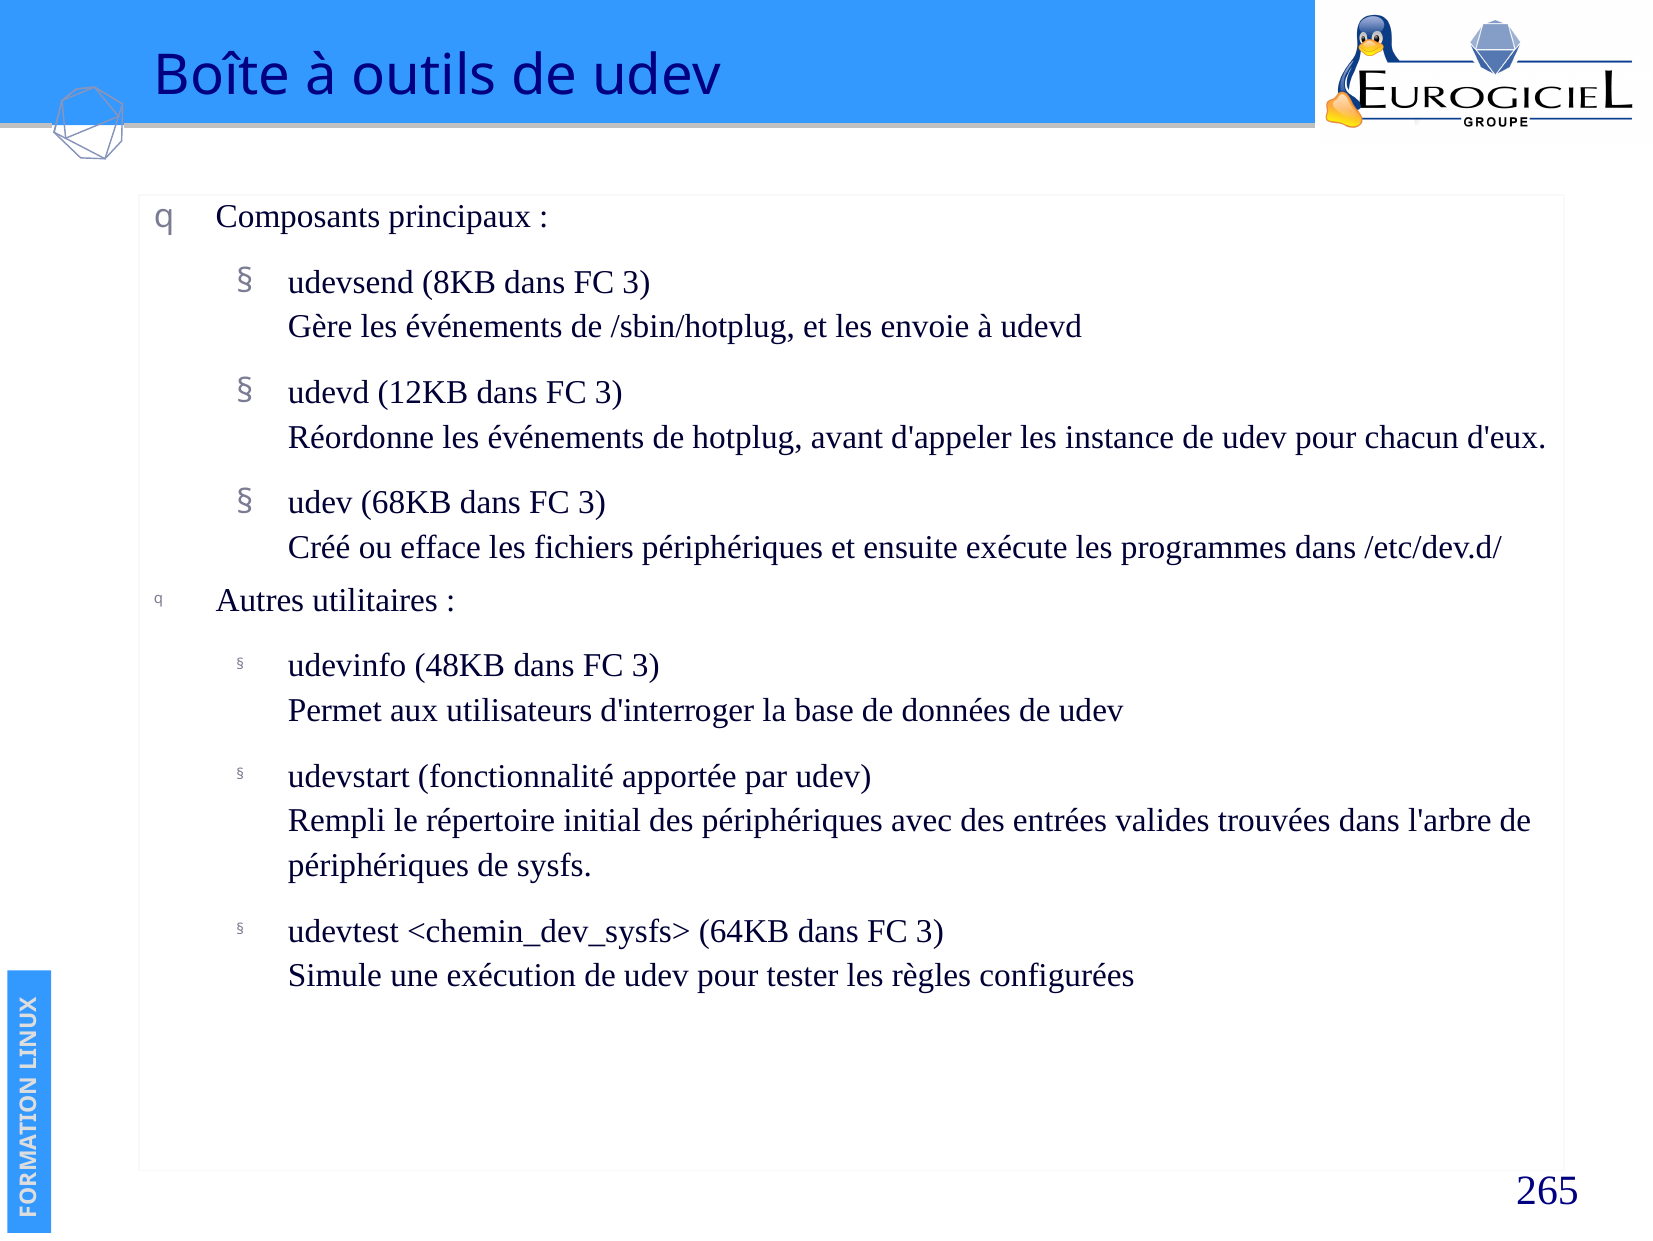

# Boîte à outils de udev
Composants principaux :
udevsend (8KB dans FC 3)
Gère les événements de /sbin/hotplug, et les envoie à udevd
udevd (12KB dans FC 3)
Réordonne les événements de hotplug, avant d'appeler les instance de udev pour chacun d'eux.
udev (68KB dans FC 3)
Créé ou efface les fichiers périphériques et ensuite exécute les programmes dans /etc/dev.d/
Autres utilitaires :
udevinfo (48KB dans FC 3)
Permet aux utilisateurs d'interroger la base de données de udev
udevstart (fonctionnalité apportée par udev)
Rempli le répertoire initial des périphériques avec des entrées valides trouvées dans l'arbre de périphériques de sysfs.
udevtest <chemin_dev_sysfs> (64KB dans FC 3)
Simule une exécution de udev pour tester les règles configurées